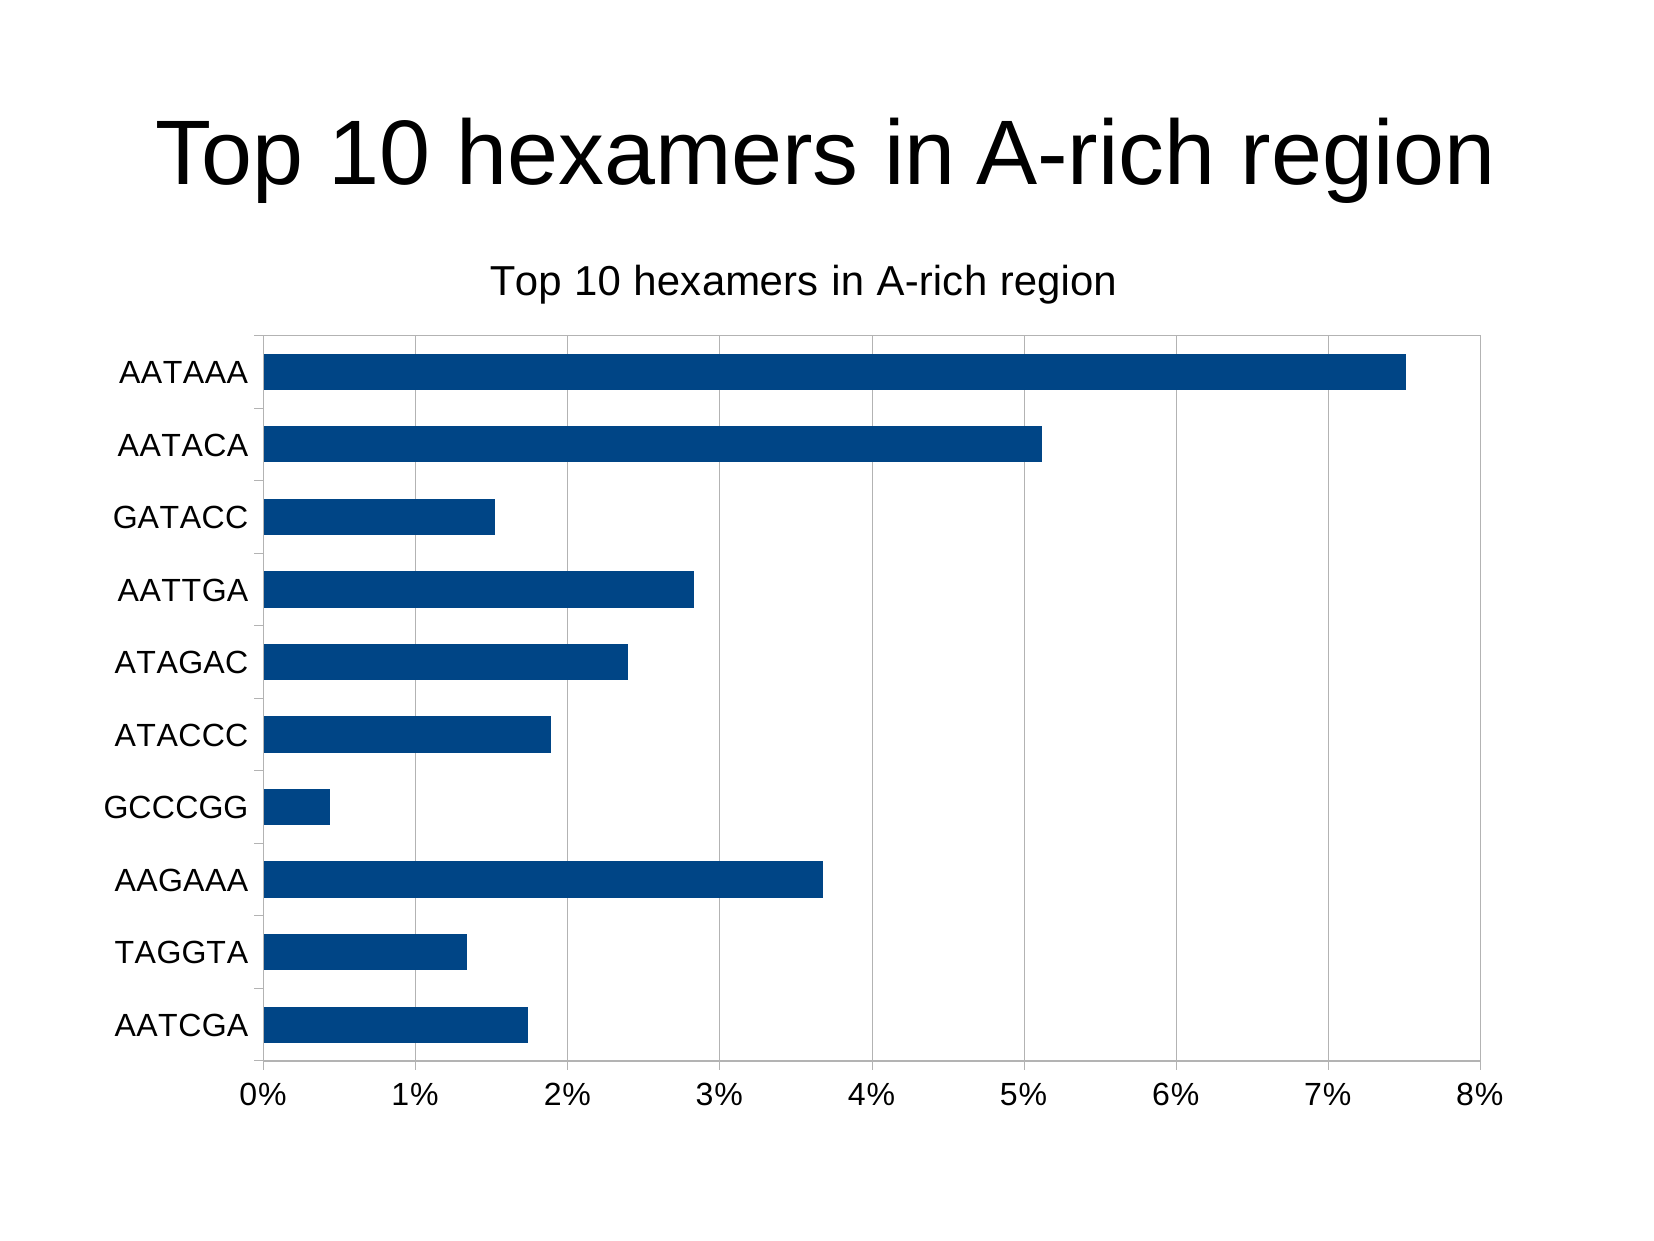

# Top 10 hexamers in A-rich region
### Chart: Top 10 hexamers in A-rich region
| Category | Column M |
|---|---|
| AATAAA | 0.0751087320173971 |
| AATACA | 0.0511876881900301 |
| GATACC | 0.0152224824355972 |
| AATTGA | 0.0282703245232519 |
| ATAGAC | 0.023921043827367 |
| ATACCC | 0.0189026430244229 |
| GCCCGG | 0.00434928069588491 |
| AAGAAA | 0.0368016058882569 |
| TAGGTA | 0.0133824021411843 |
| AATCGA | 0.0173971227835396 |